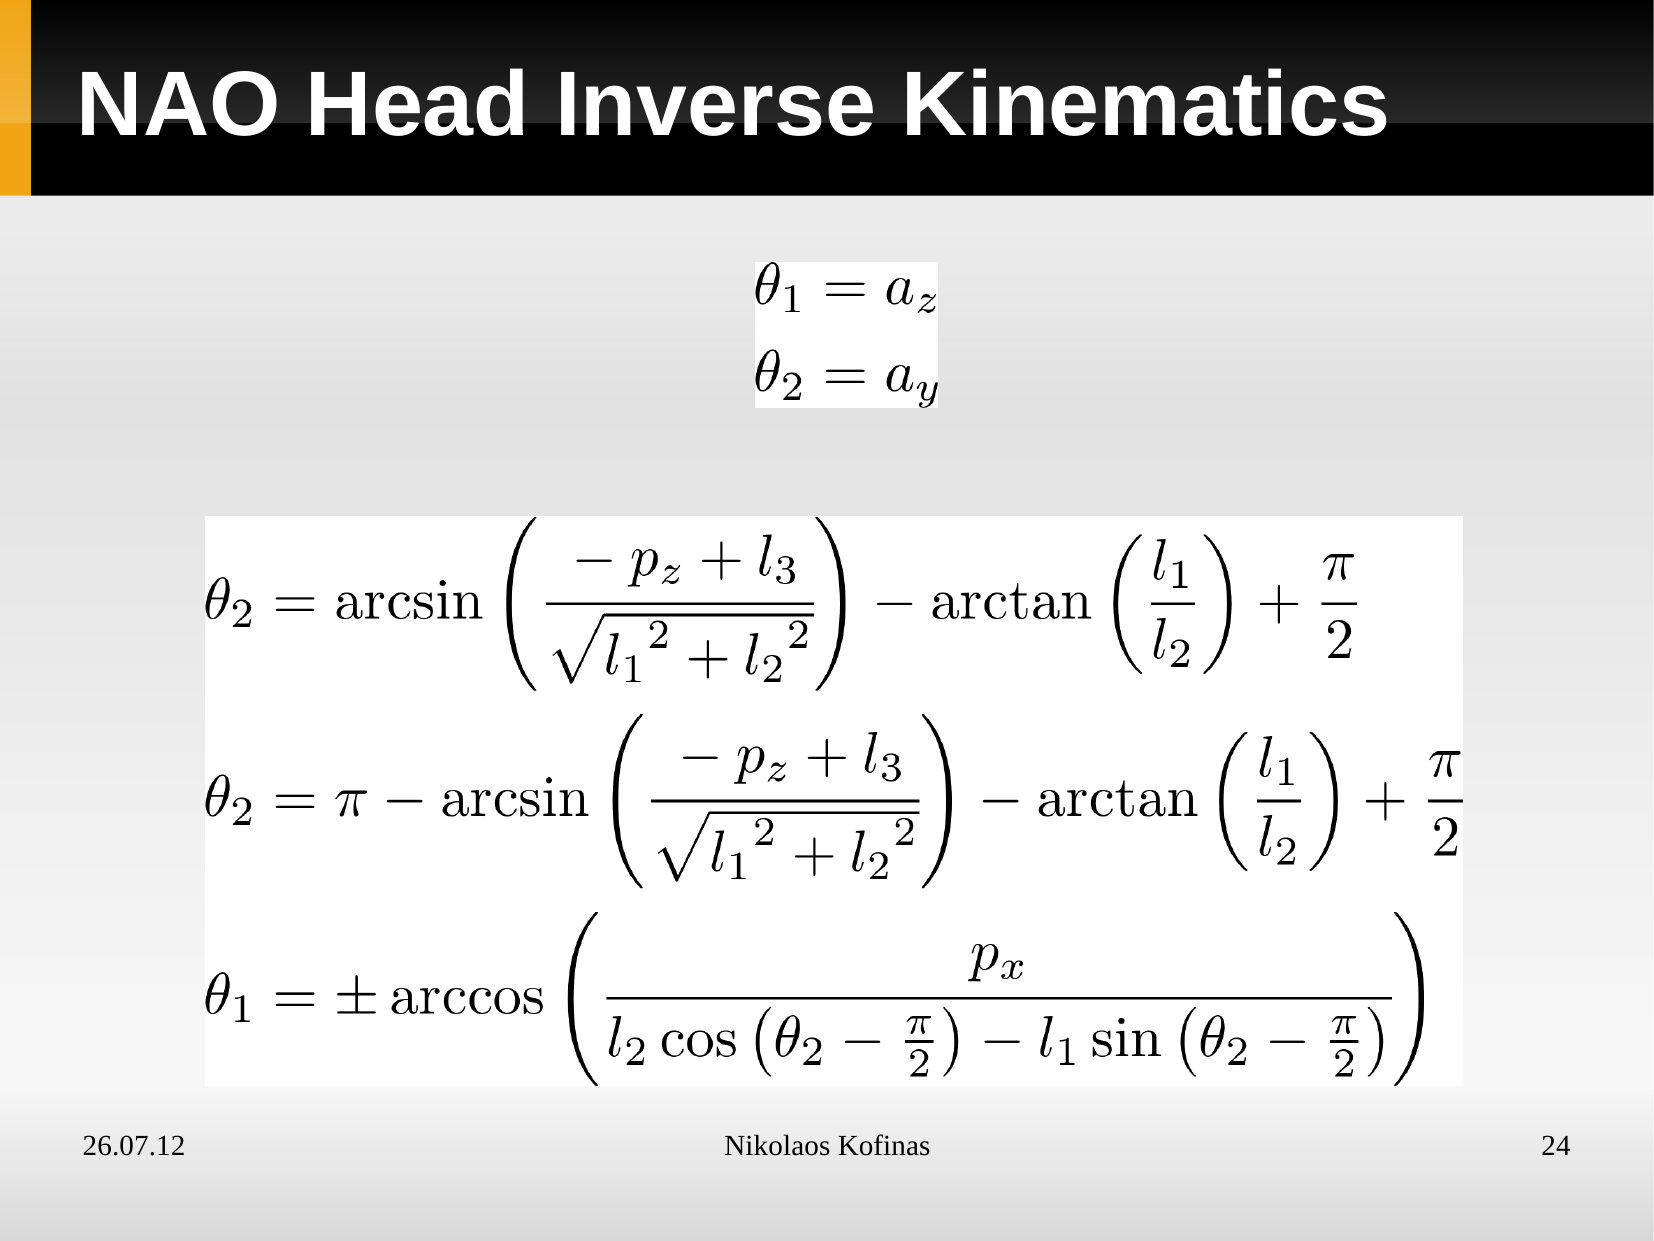

# NAO Head Inverse Kinematics
26.07.12
Νικόλαος Κοφινάς
24